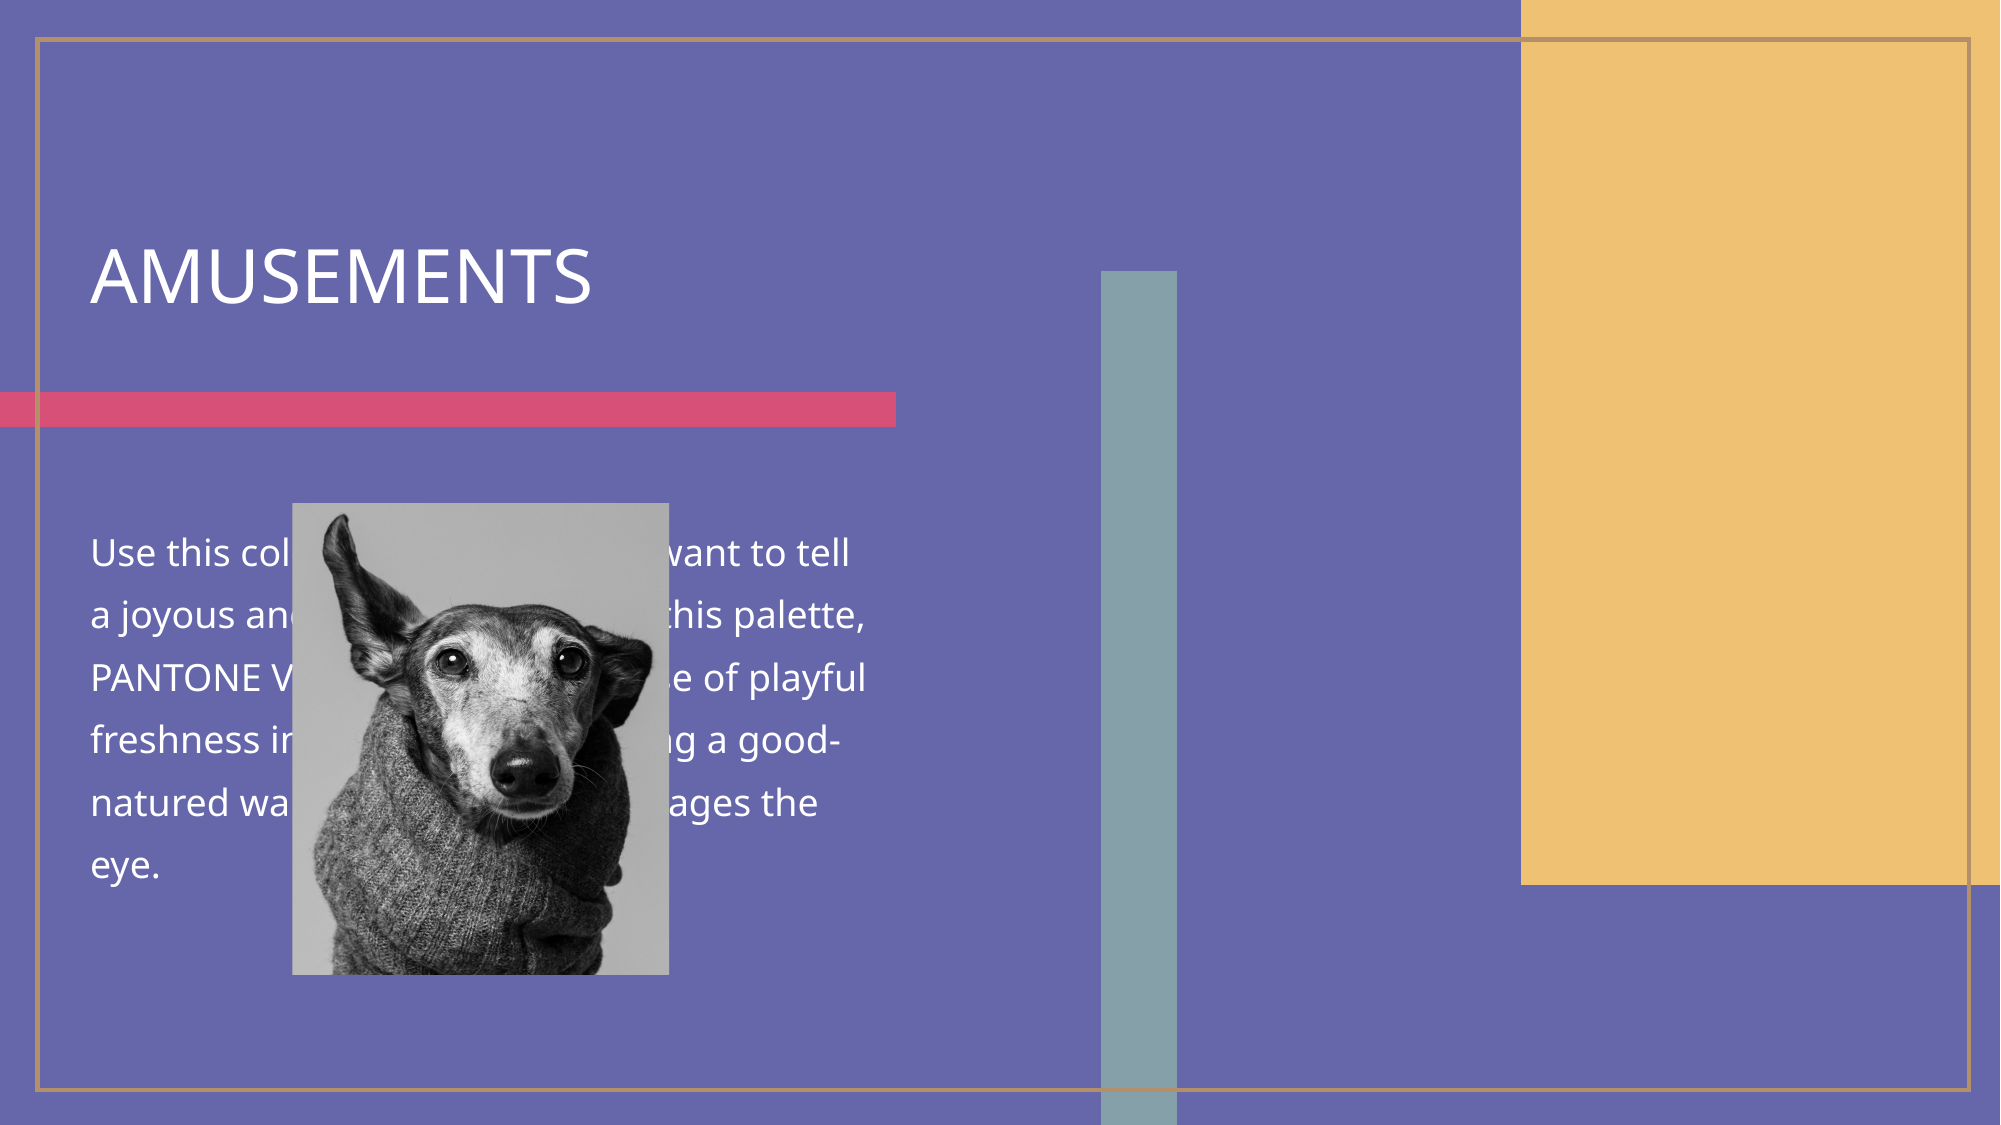

# AMUSEMENTS
Use this color palette when you want to tell a joyous and whimsical story. In this palette, PANTONE Very Peri injects a sense of playful freshness into the design, exuding a good-natured warmth that quickly engages the eye.